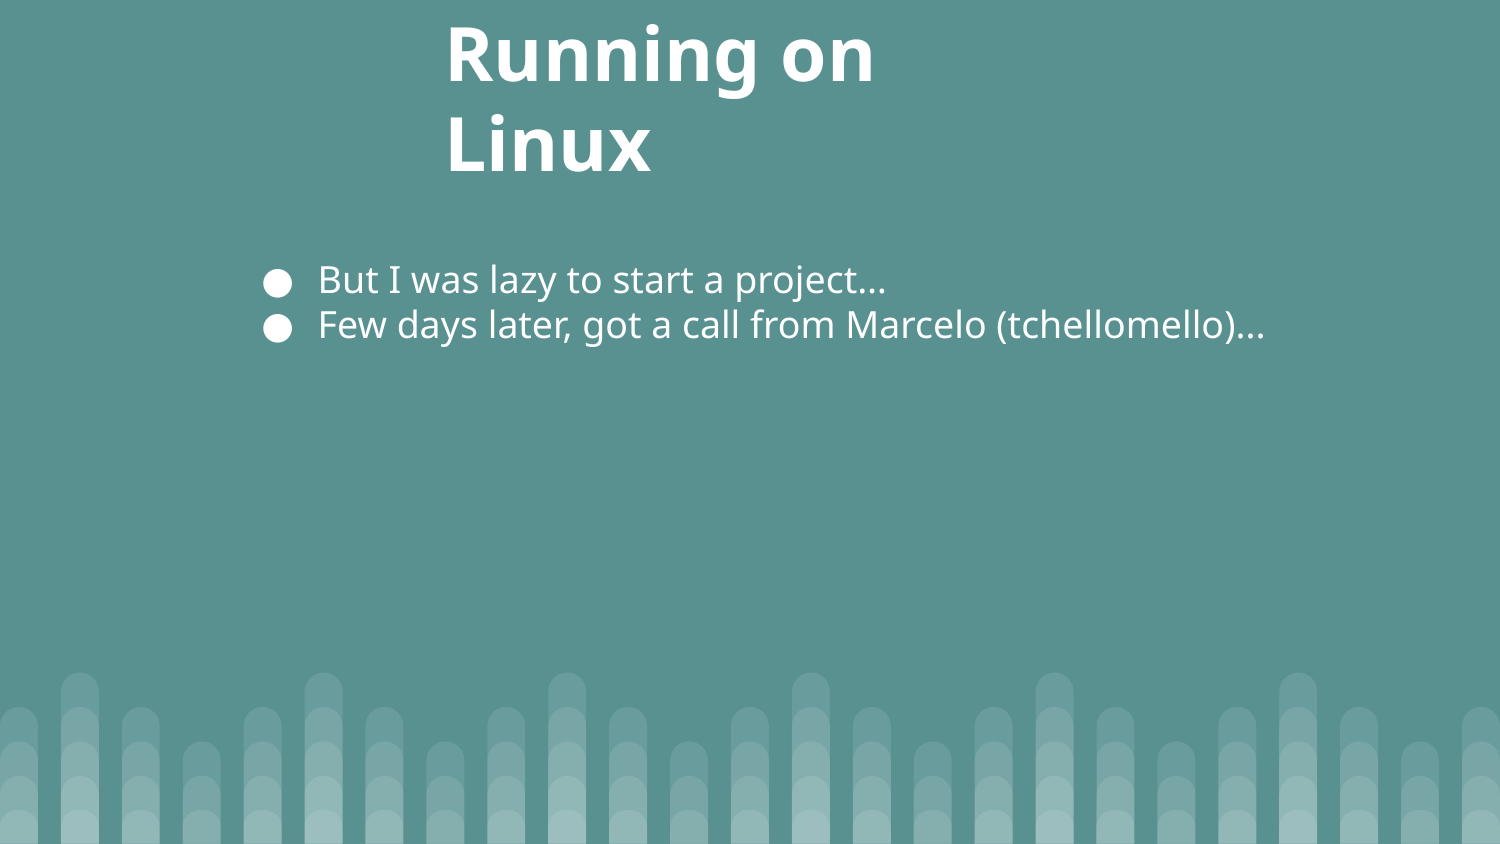

# Running on Linux
But I was lazy to start a project…
Few days later, got a call from Marcelo (tchellomello)...